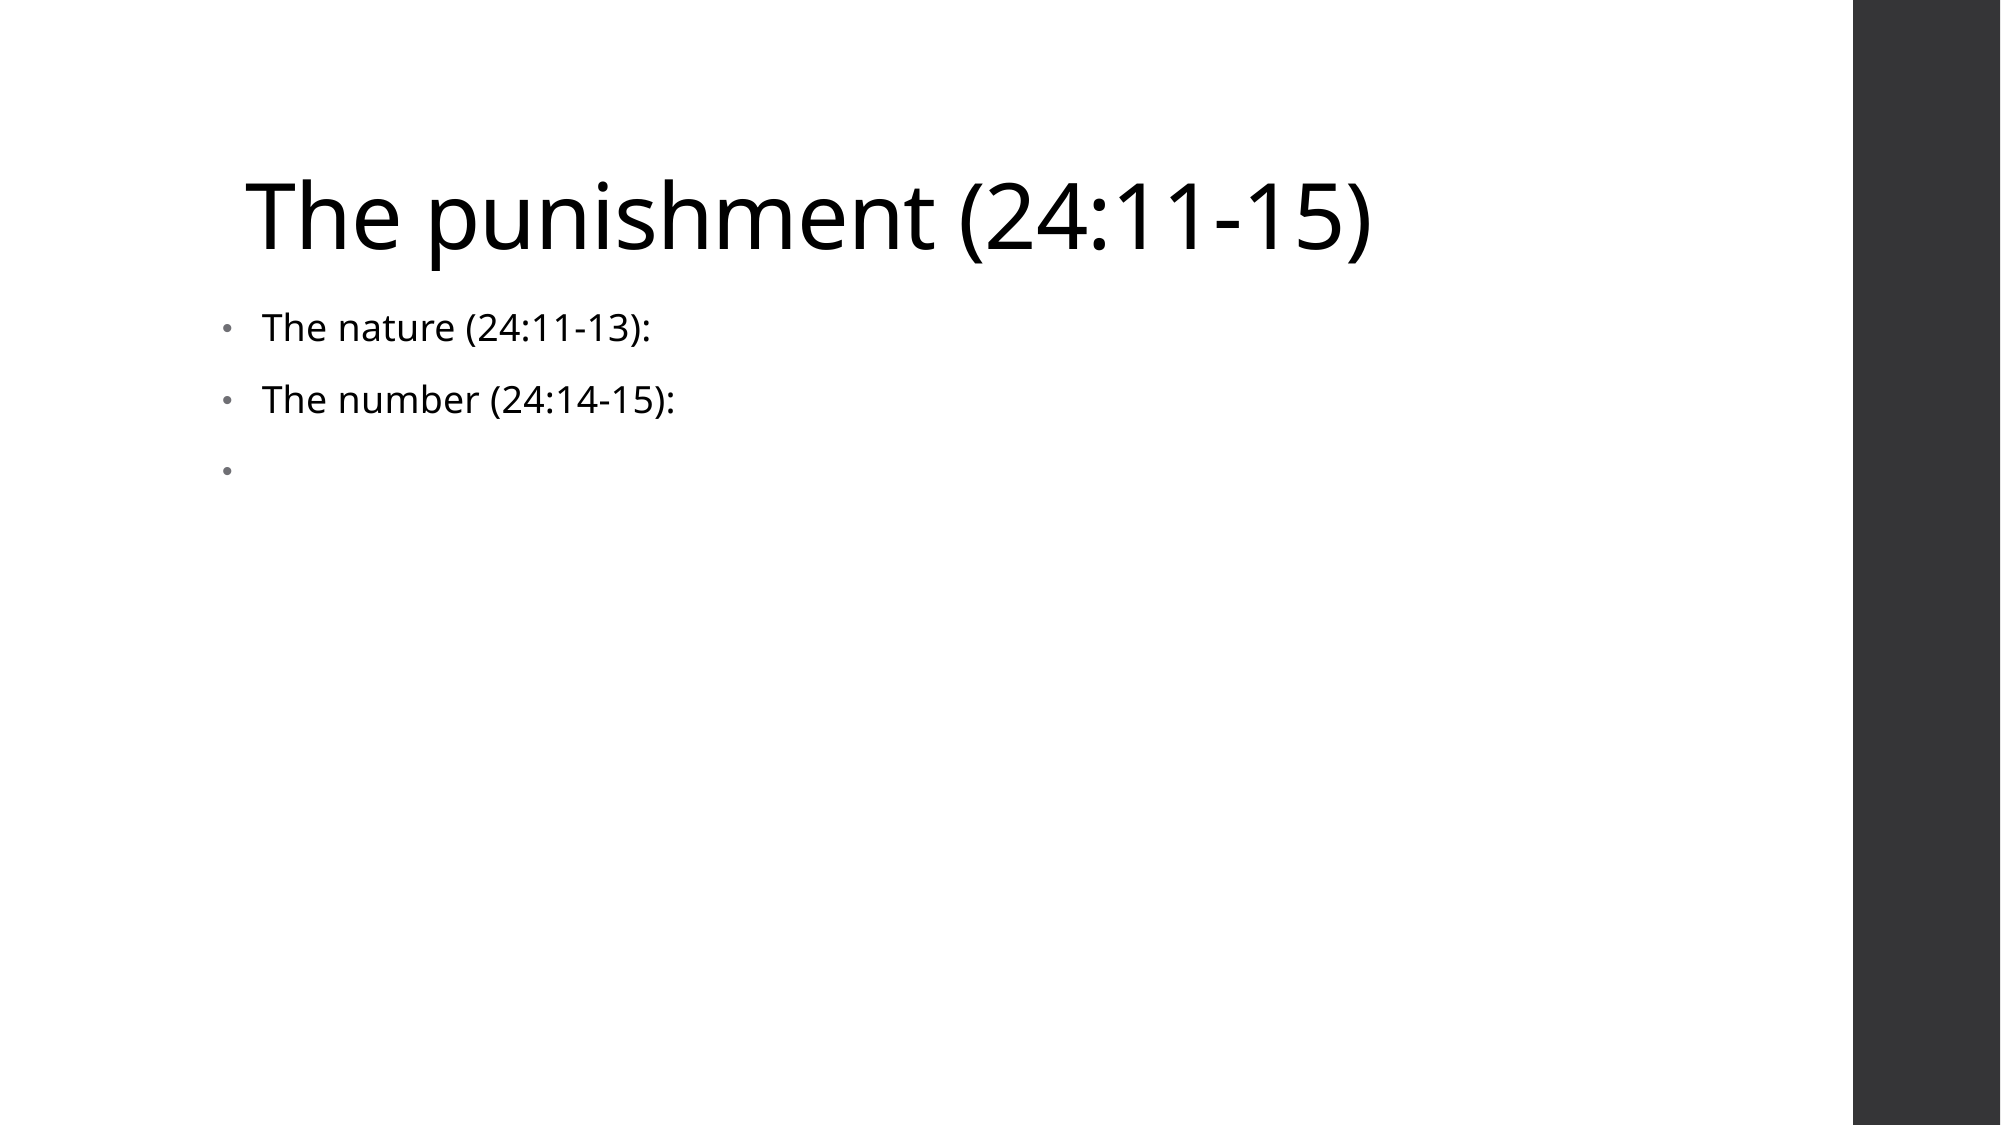

# The punishment (24:11-15)
 The nature (24:11-13):
 The number (24:14-15):